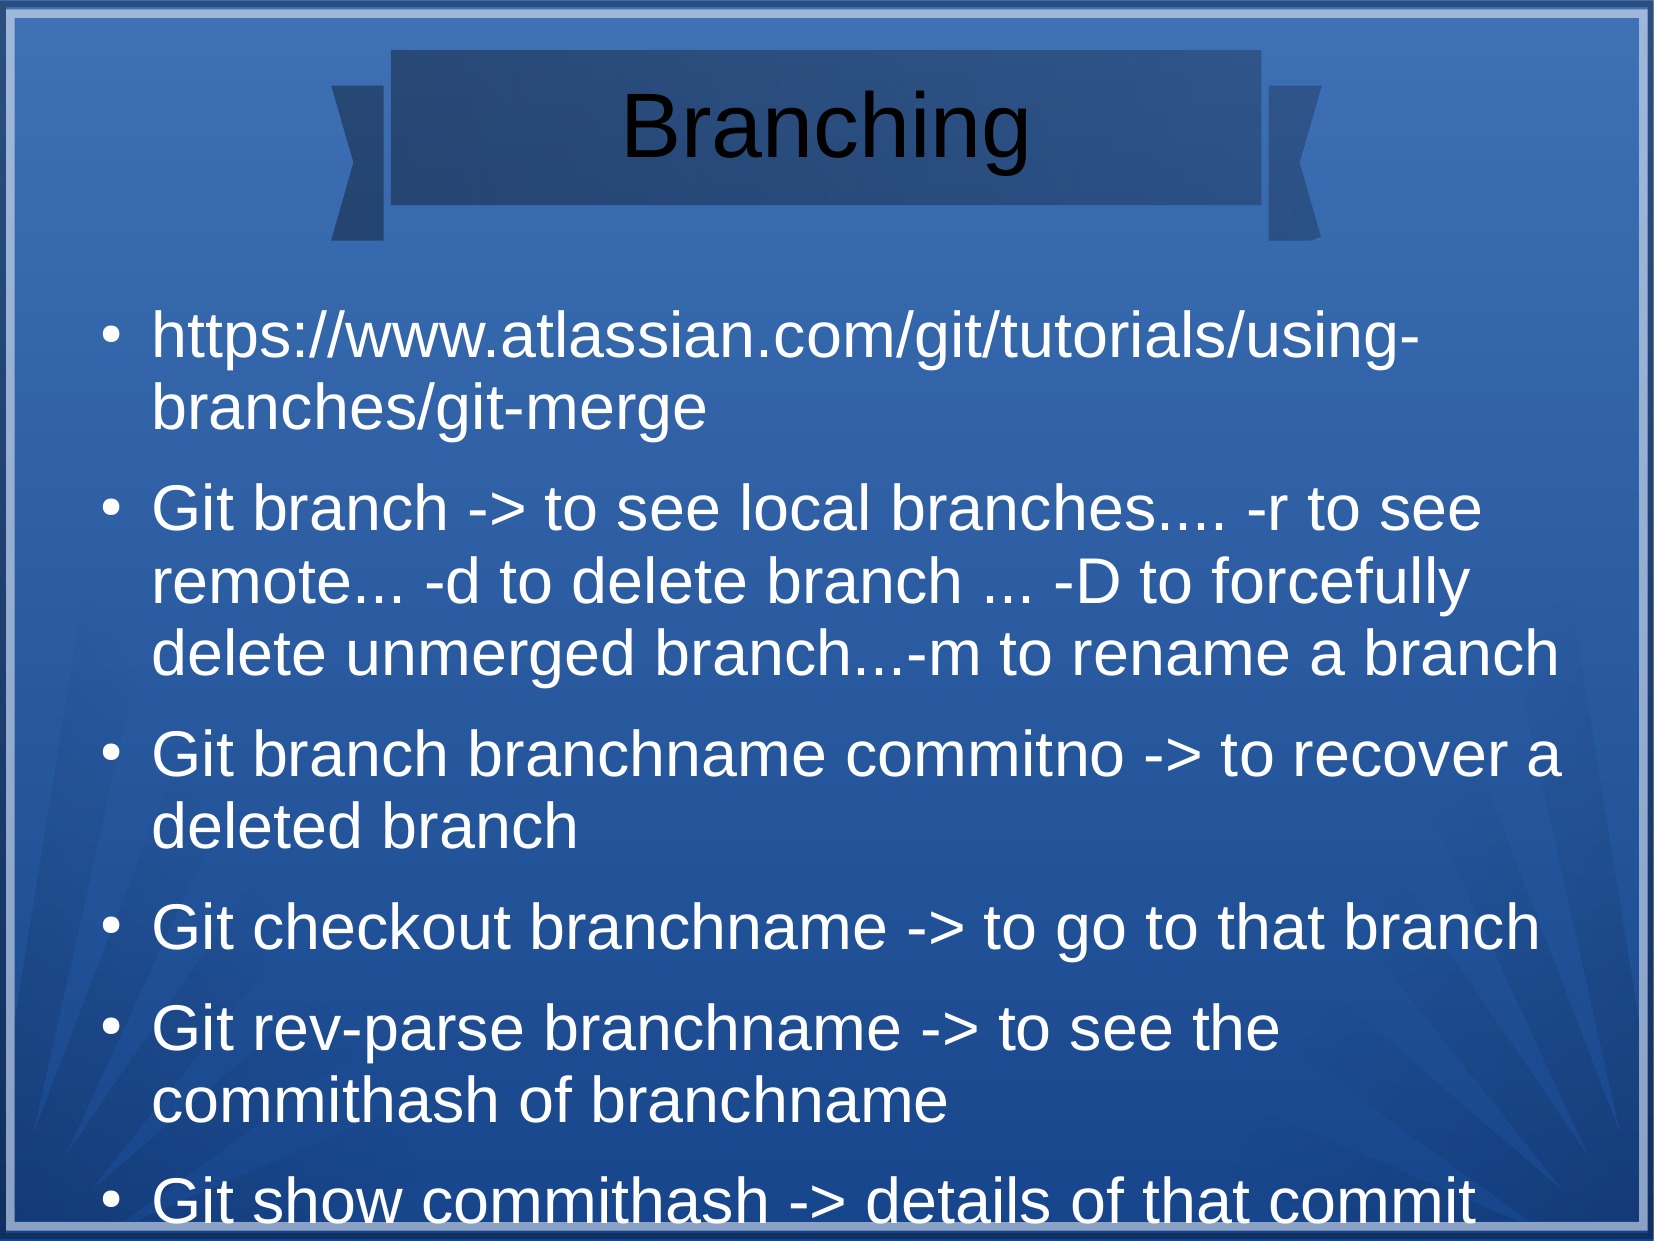

# Branching
https://www.atlassian.com/git/tutorials/using-branches/git-merge
Git branch -> to see local branches.... -r to see remote... -d to delete branch ... -D to forcefully delete unmerged branch...-m to rename a branch
Git branch branchname commitno -> to recover a deleted branch
Git checkout branchname -> to go to that branch
Git rev-parse branchname -> to see the commithash of branchname
Git show commithash -> details of that commit